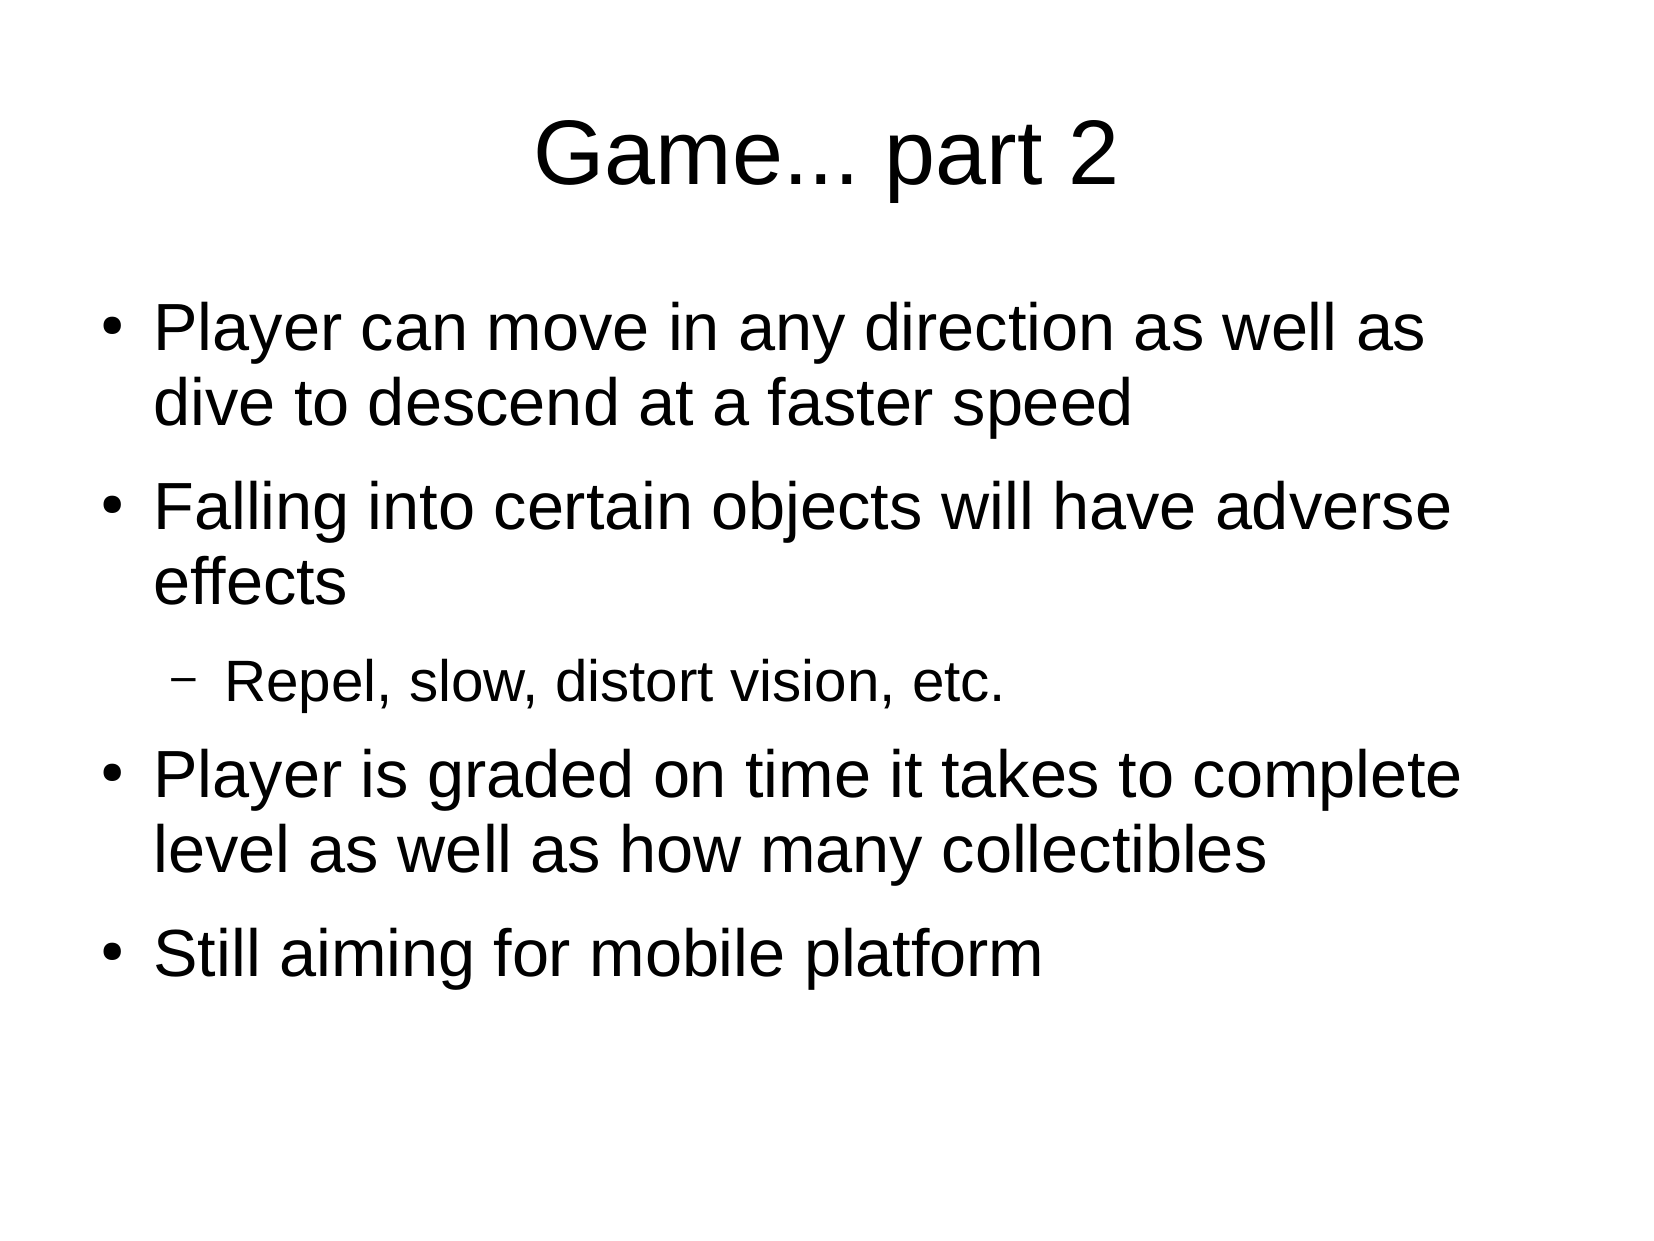

# Game... part 2
Player can move in any direction as well as dive to descend at a faster speed
Falling into certain objects will have adverse effects
Repel, slow, distort vision, etc.
Player is graded on time it takes to complete level as well as how many collectibles
Still aiming for mobile platform